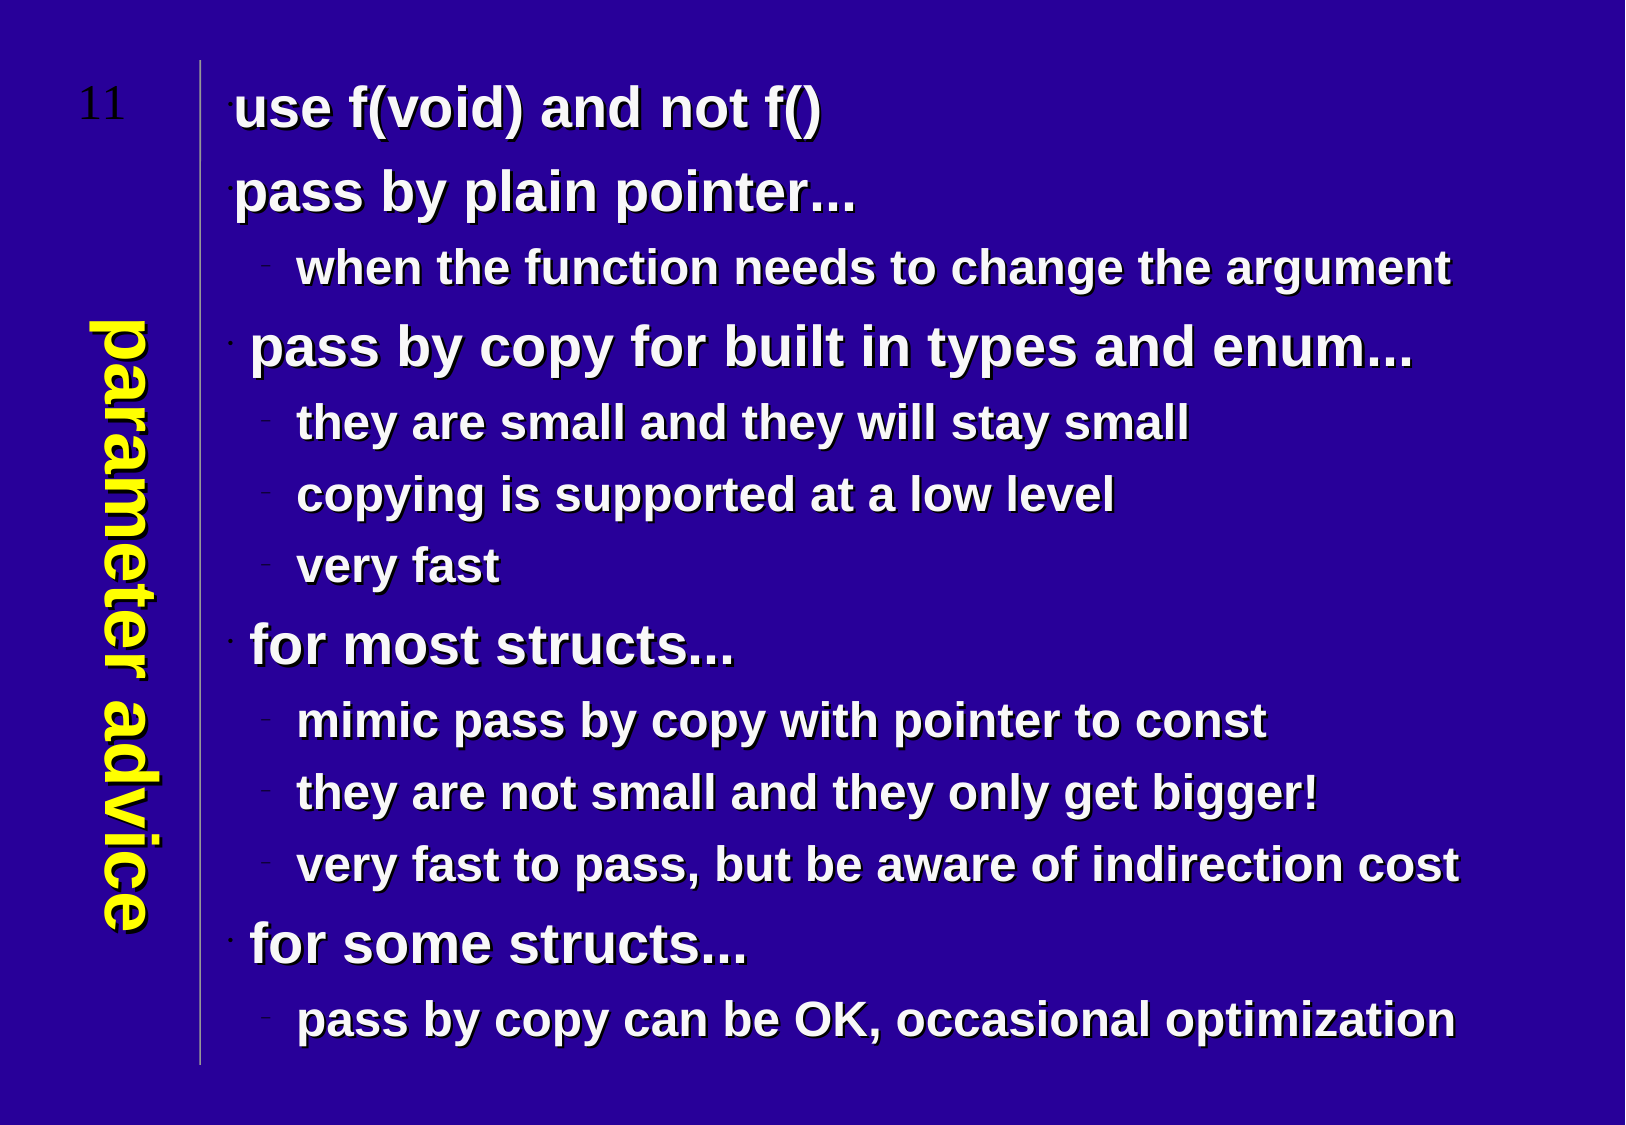

11
use f(void) and not f()
pass by plain pointer...
when the function needs to change the argument
 pass by copy for built in types and enum...
they are small and they will stay small
copying is supported at a low level
very fast
 for most structs...
mimic pass by copy with pointer to const
they are not small and they only get bigger!
very fast to pass, but be aware of indirection cost
 for some structs...
pass by copy can be OK, occasional optimization
# parameter advice